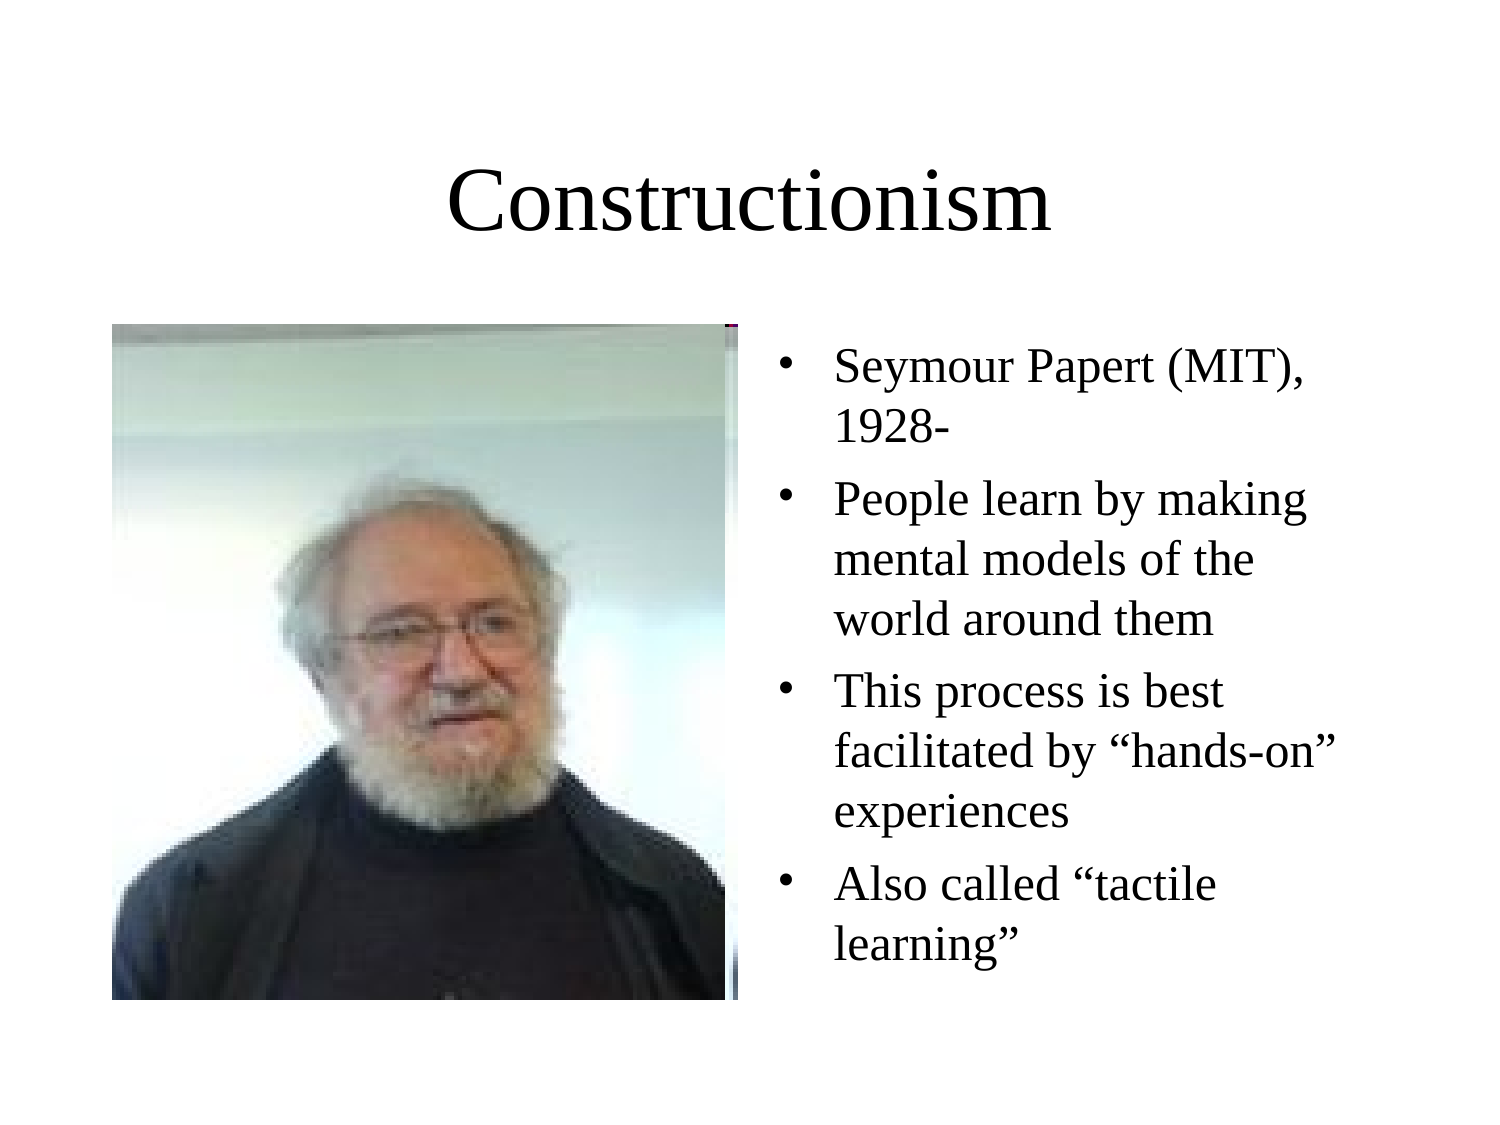

# Constructionism
Seymour Papert (MIT), 1928-
People learn by making mental models of the world around them
This process is best facilitated by “hands-on” experiences
Also called “tactile learning”